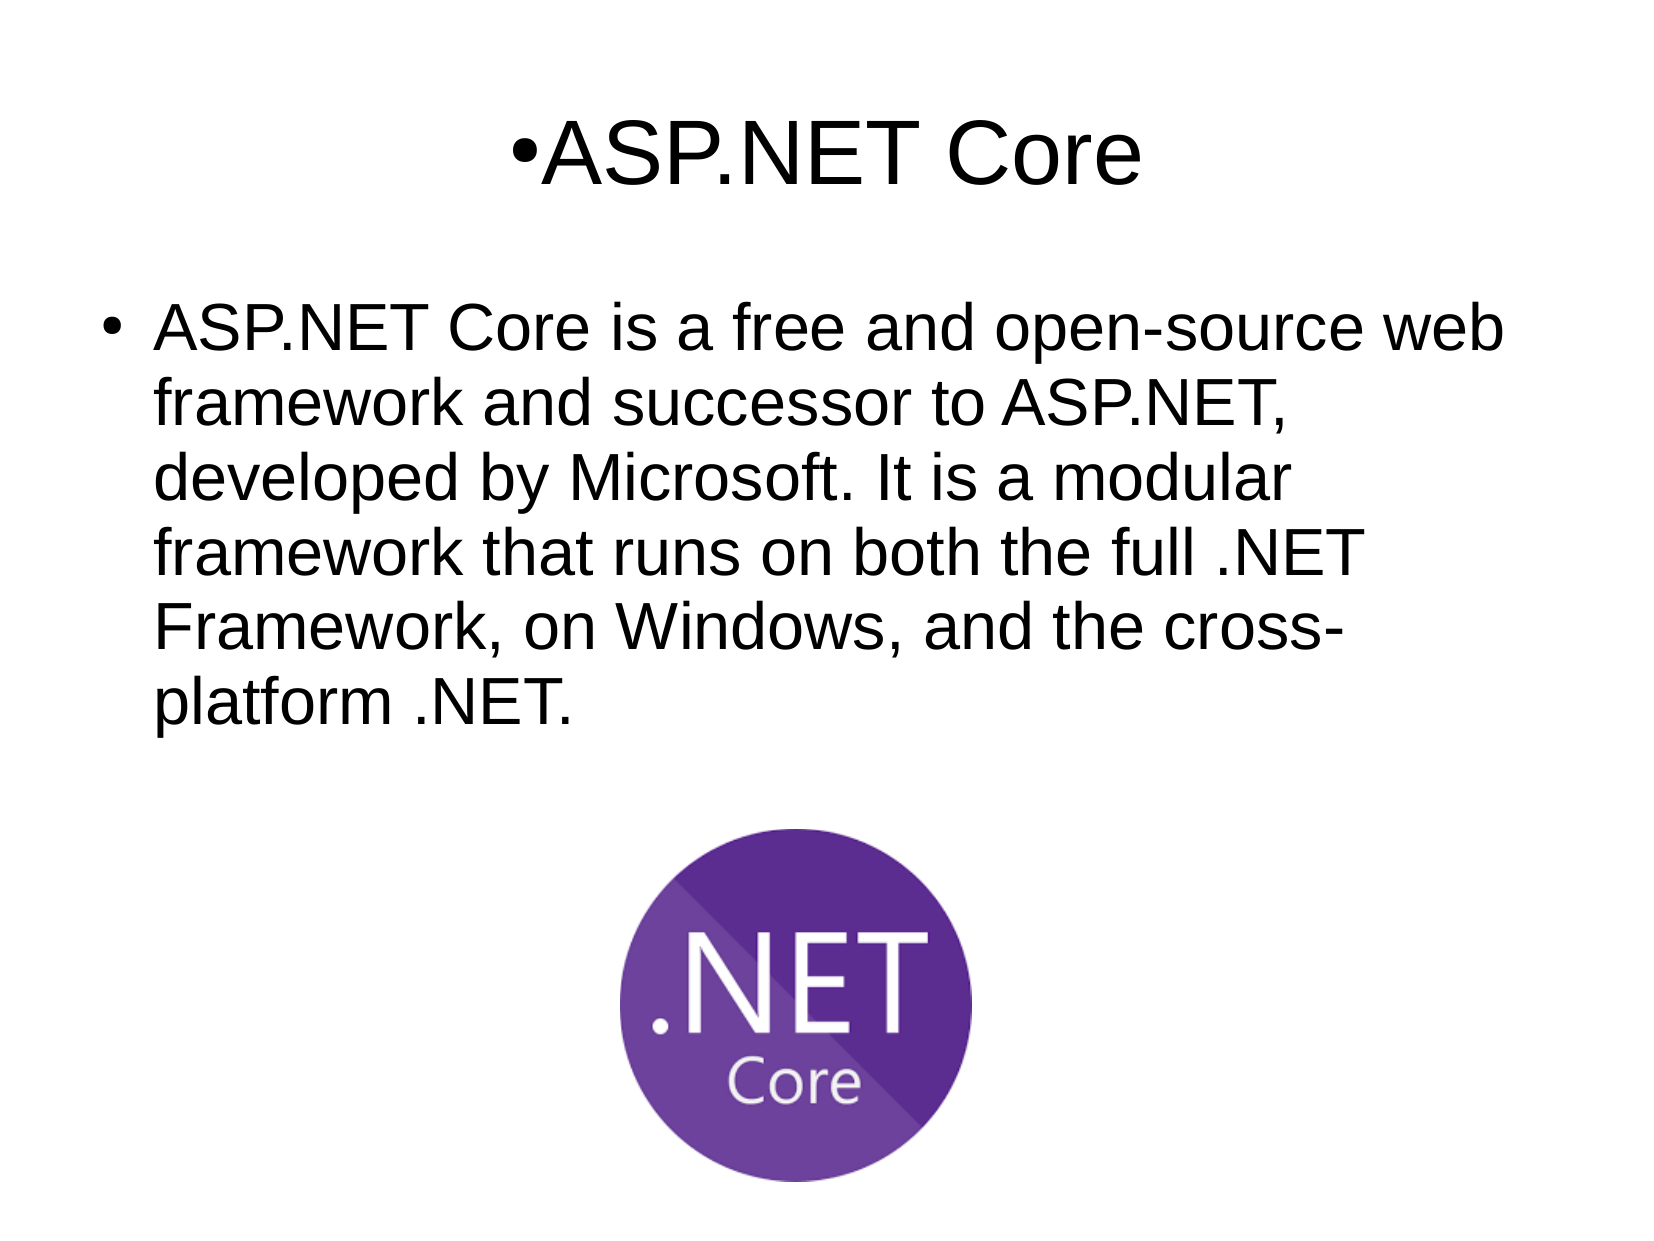

# ASP.NET Core
ASP.NET Core is a free and open-source web framework and successor to ASP.NET, developed by Microsoft. It is a modular framework that runs on both the full .NET Framework, on Windows, and the cross-platform .NET.